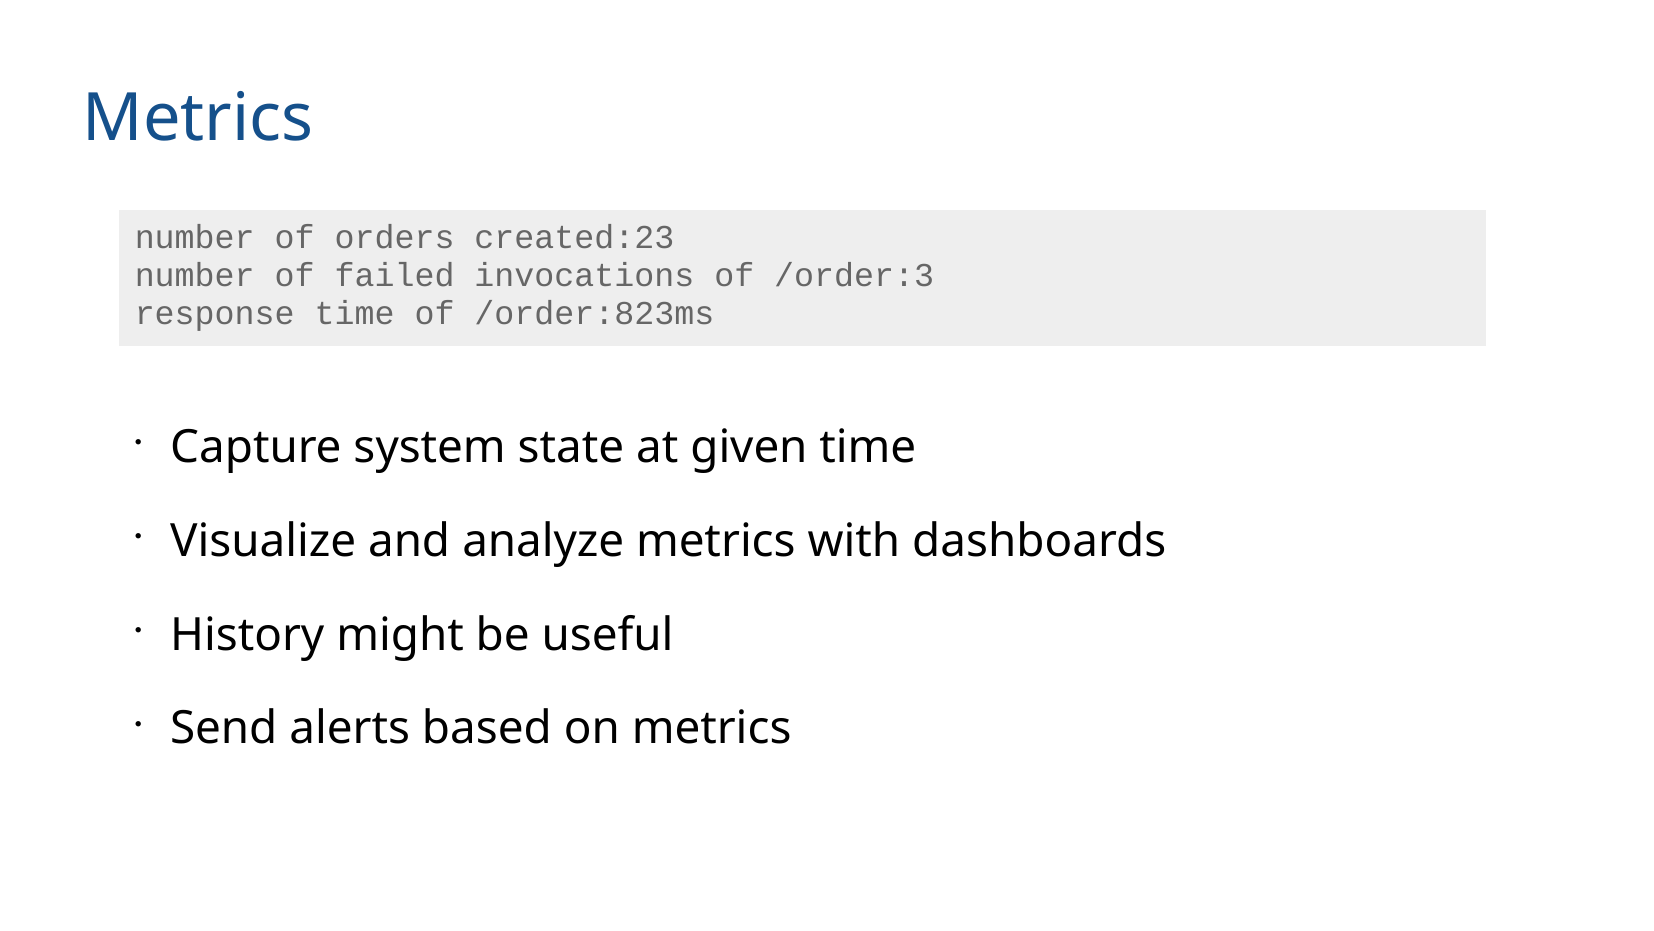

# Metrics
number of orders created:23
number of failed invocations of /order:3
response time of /order:823ms
Capture system state at given time
Visualize and analyze metrics with dashboards
History might be useful
Send alerts based on metrics